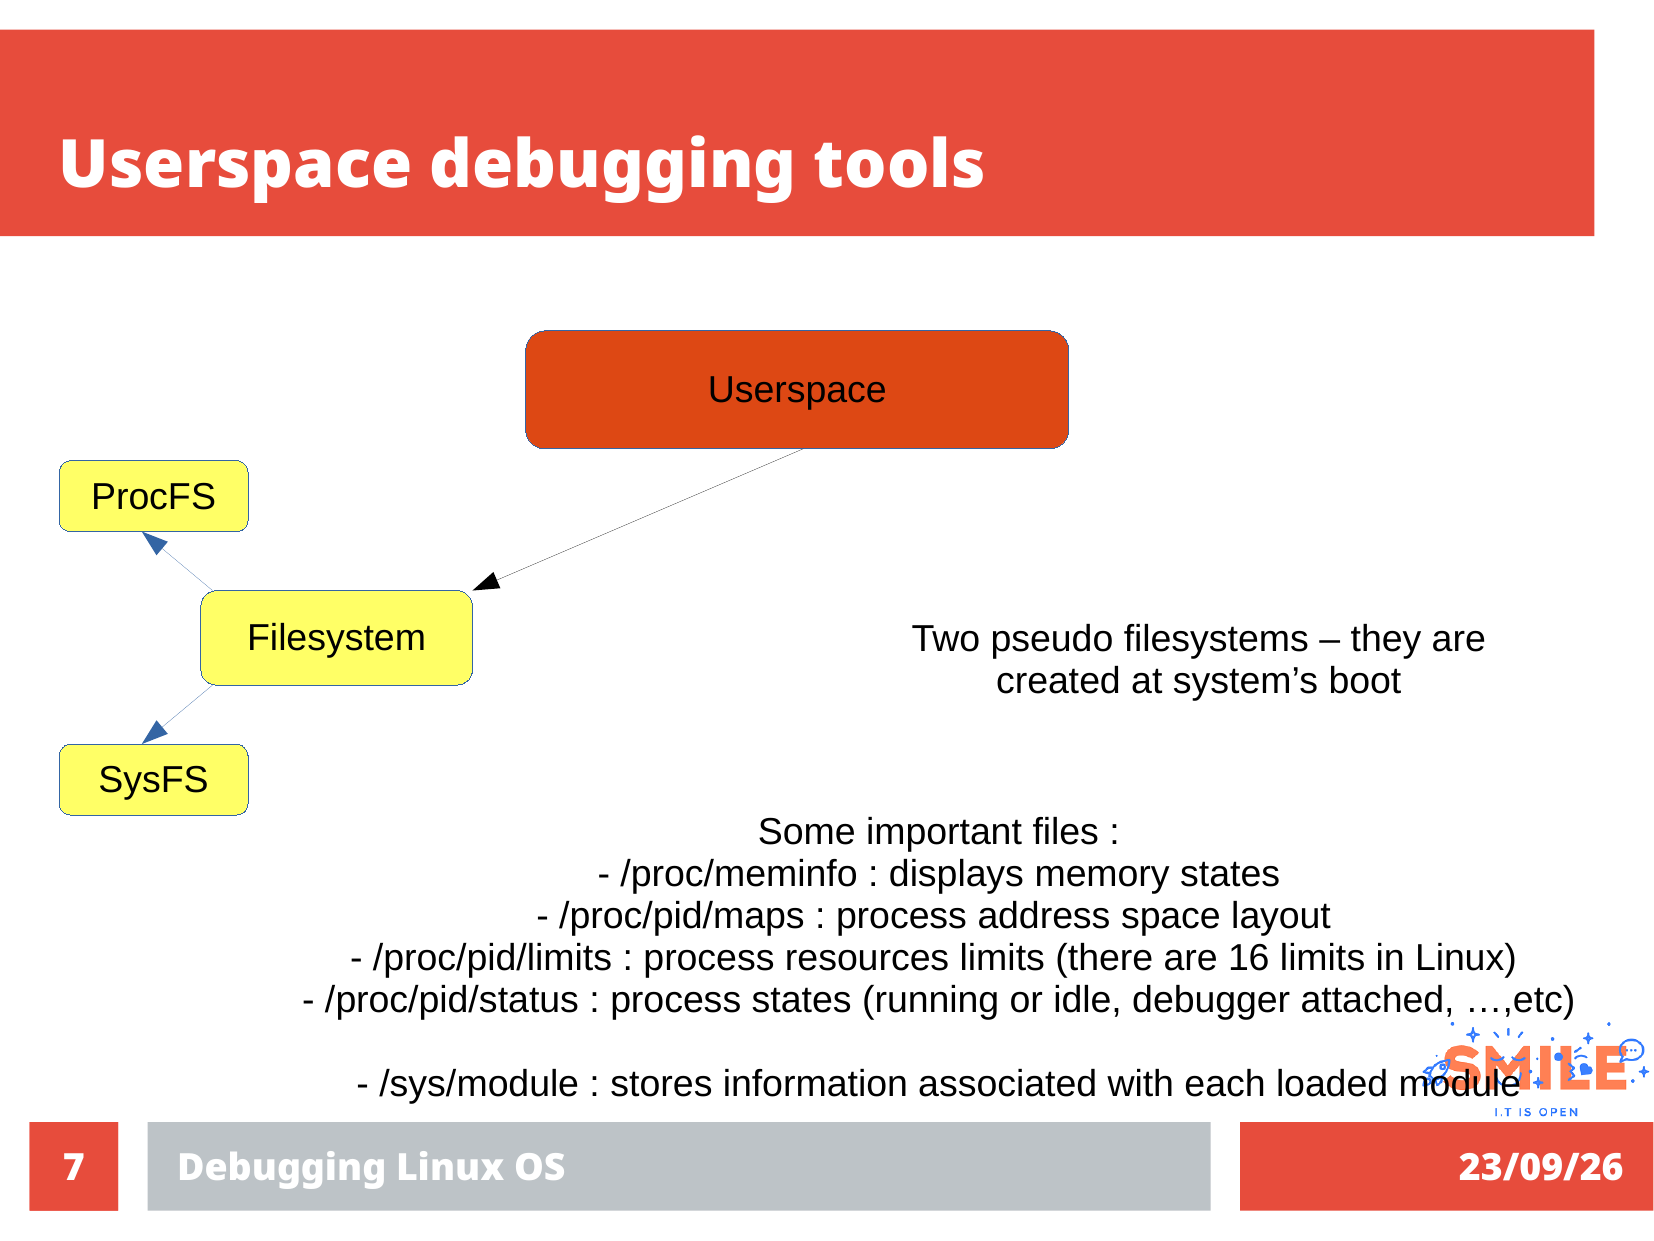

# Userspace debugging tools
Userspace
ProcFS
Filesystem
Two pseudo filesystems – they are created at system’s boot
SysFS
Some important files :
- /proc/meminfo : displays memory states
- /proc/pid/maps : process address space layout
- /proc/pid/limits : process resources limits (there are 16 limits in Linux)
- /proc/pid/status : process states (running or idle, debugger attached, …,etc)
- /sys/module : stores information associated with each loaded module
7
Debugging Linux OS